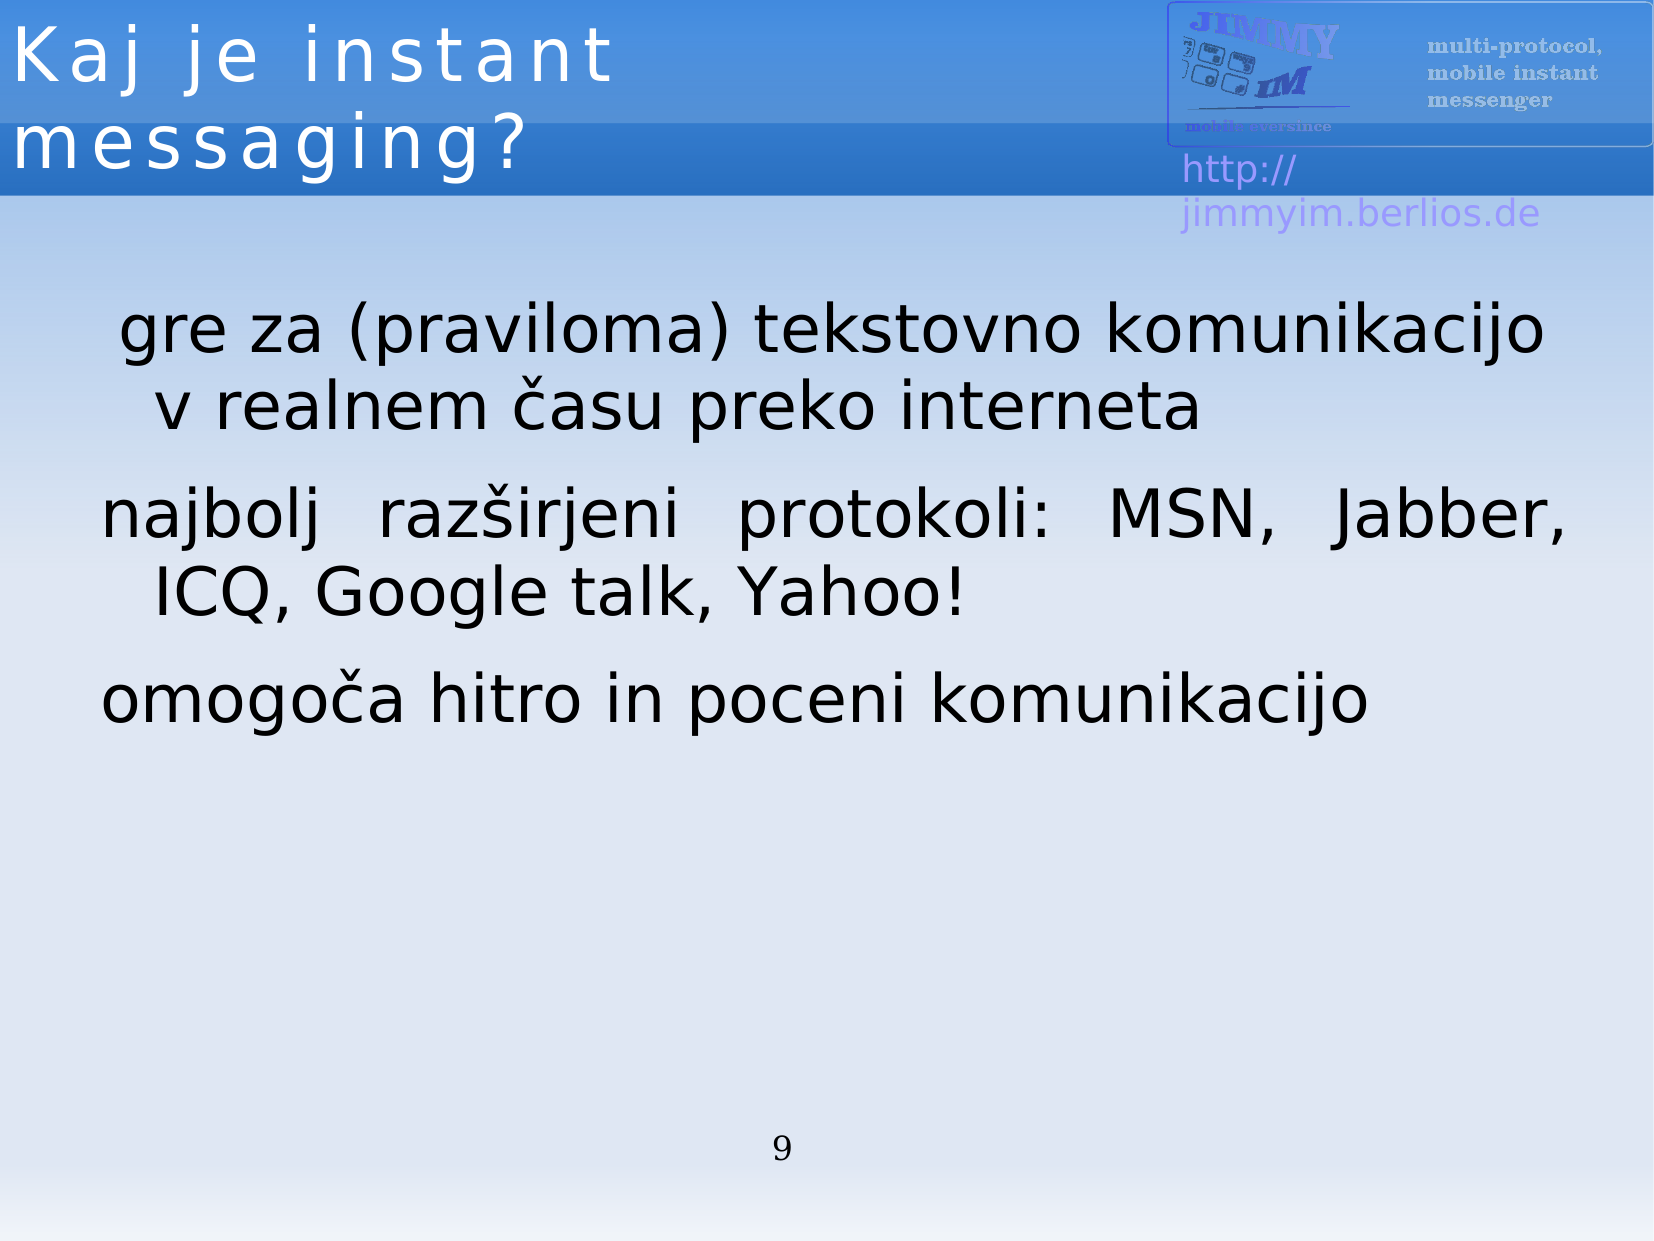

# Kaj je instant messaging?
gre za (praviloma) tekstovno komunikacijo v realnem času preko interneta
najbolj razširjeni protokoli: MSN, Jabber, ICQ, Google talk, Yahoo!
omogoča hitro in poceni komunikacijo
9